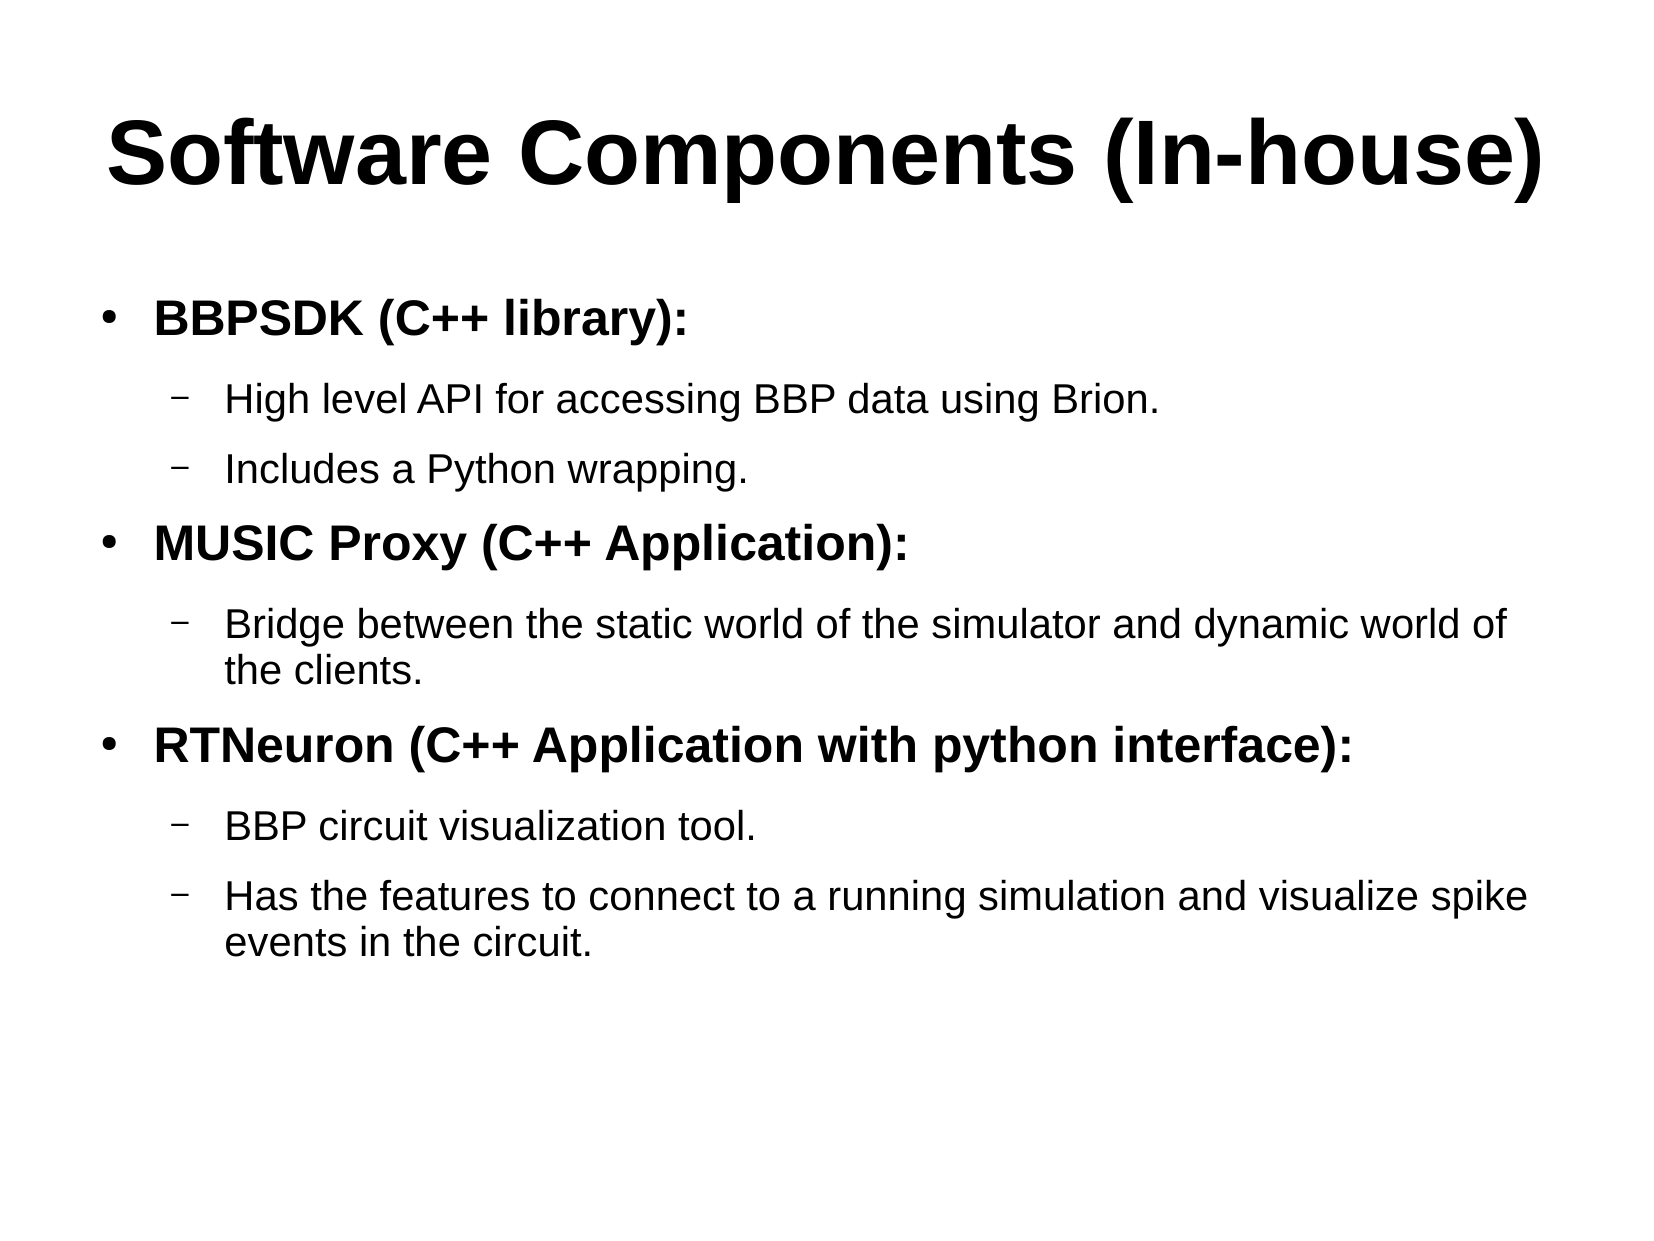

# Software Components (In-house)
BBPSDK (C++ library):
High level API for accessing BBP data using Brion.
Includes a Python wrapping.
MUSIC Proxy (C++ Application):
Bridge between the static world of the simulator and dynamic world of the clients.
RTNeuron (C++ Application with python interface):
BBP circuit visualization tool.
Has the features to connect to a running simulation and visualize spike events in the circuit.